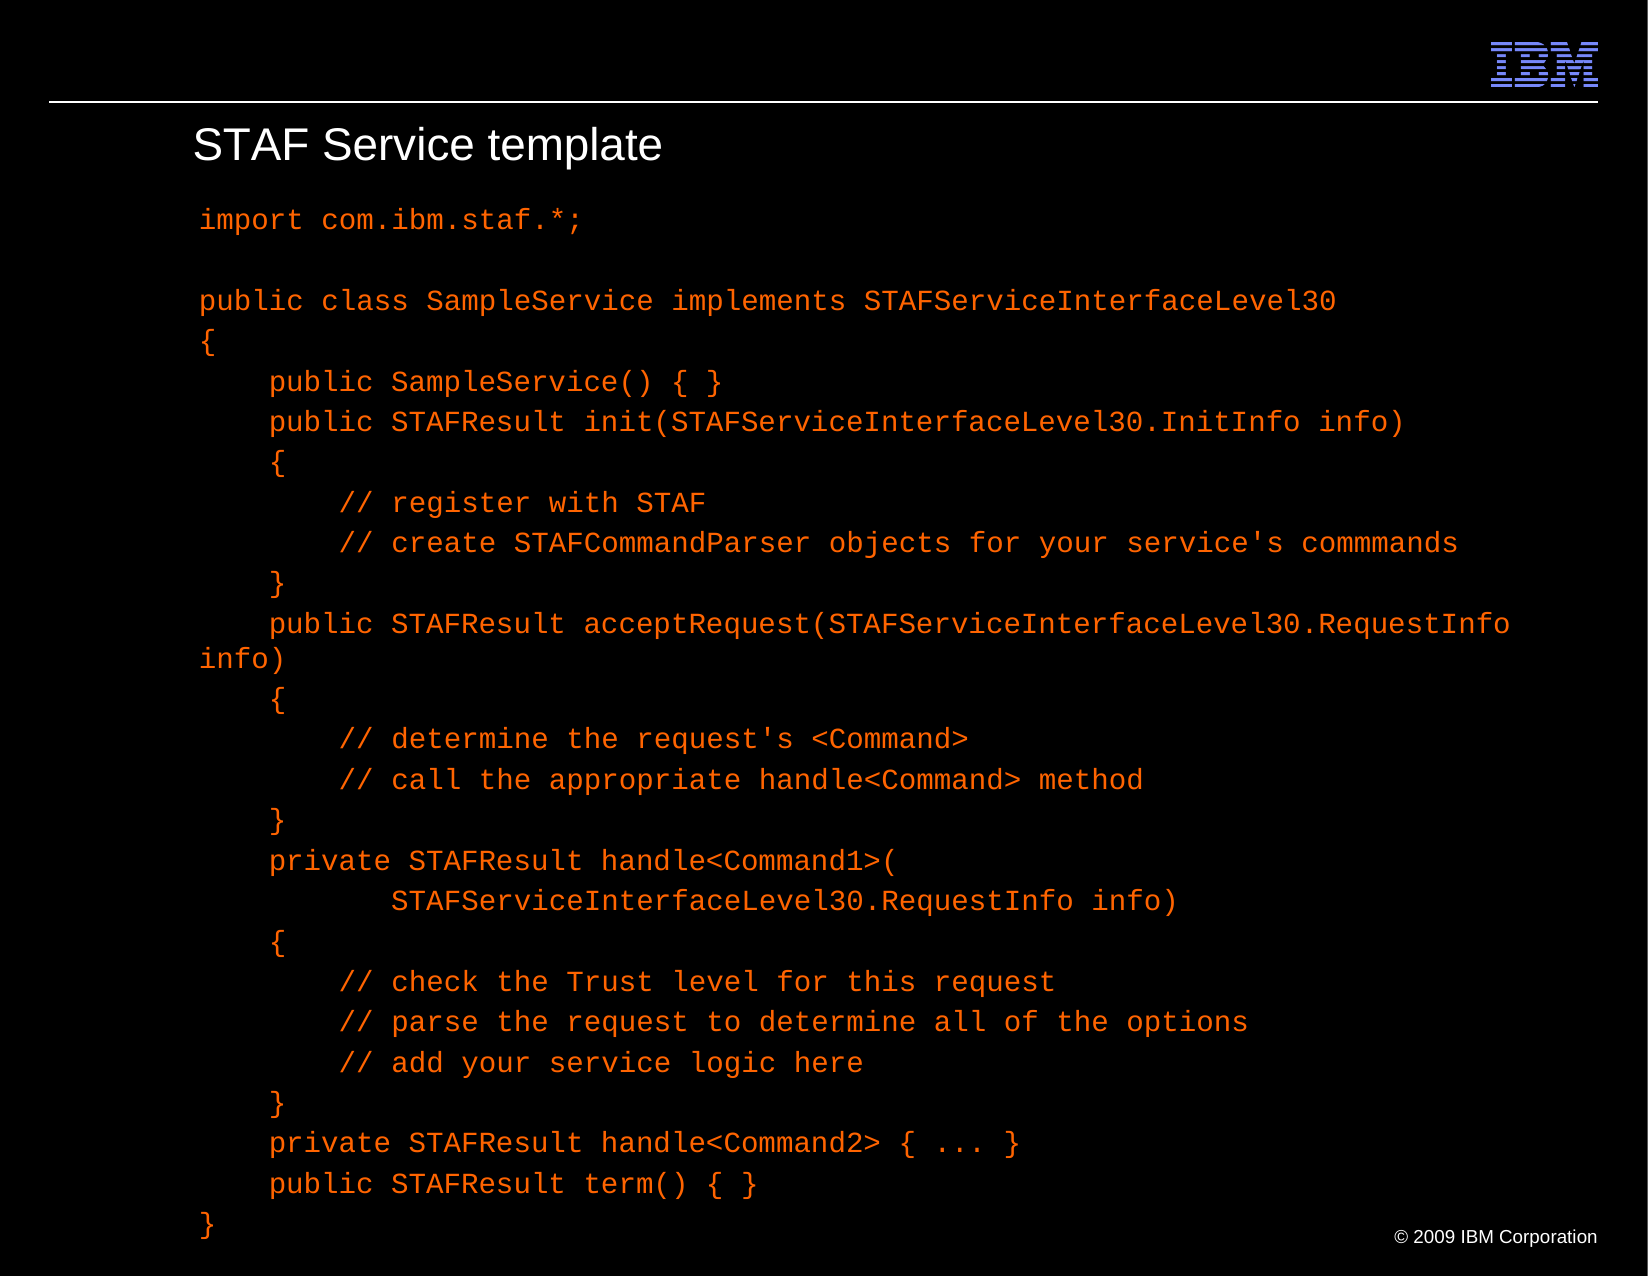

# STAF Service template
import com.ibm.staf.*;
public class SampleService implements STAFServiceInterfaceLevel30
{
 public SampleService() { }
 public STAFResult init(STAFServiceInterfaceLevel30.InitInfo info)
 {
 // register with STAF
 // create STAFCommandParser objects for your service's commmands
 }
 public STAFResult acceptRequest(STAFServiceInterfaceLevel30.RequestInfo info)
 {
 // determine the request's <Command>
 // call the appropriate handle<Command> method
 }
 private STAFResult handle<Command1>(
 STAFServiceInterfaceLevel30.RequestInfo info)
 {
 // check the Trust level for this request
 // parse the request to determine all of the options
 // add your service logic here
 }
 private STAFResult handle<Command2> { ... }
 public STAFResult term() { }
}